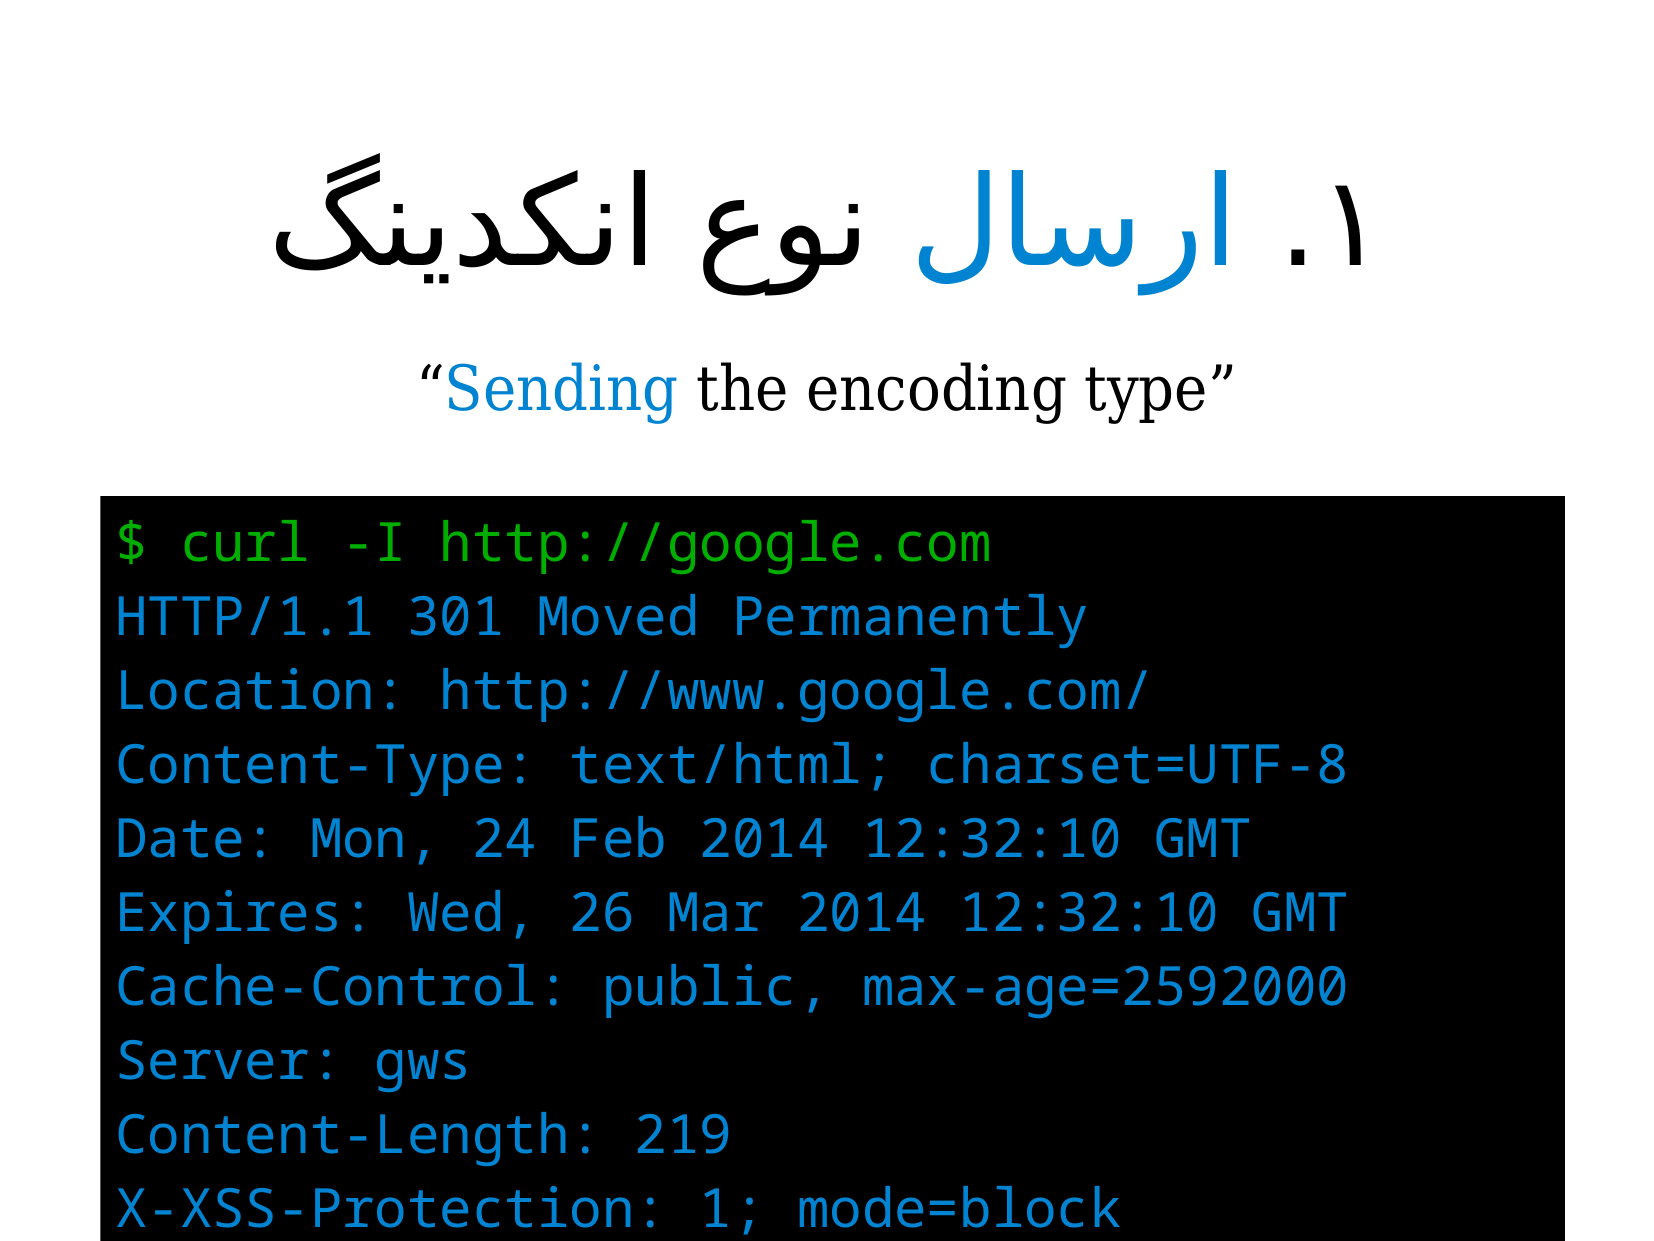

۱. ارسال نوع انکدینگ
“Sending the encoding type”
$ curl -I http://google.com
HTTP/1.1 301 Moved Permanently
Location: http://www.google.com/
Content-Type: text/html; charset=UTF-8
Date: Mon, 24 Feb 2014 12:32:10 GMT
Expires: Wed, 26 Mar 2014 12:32:10 GMT
Cache-Control: public, max-age=2592000
Server: gws
Content-Length: 219
X-XSS-Protection: 1; mode=block
X-Frame-Options: SAMEORIGIN
$